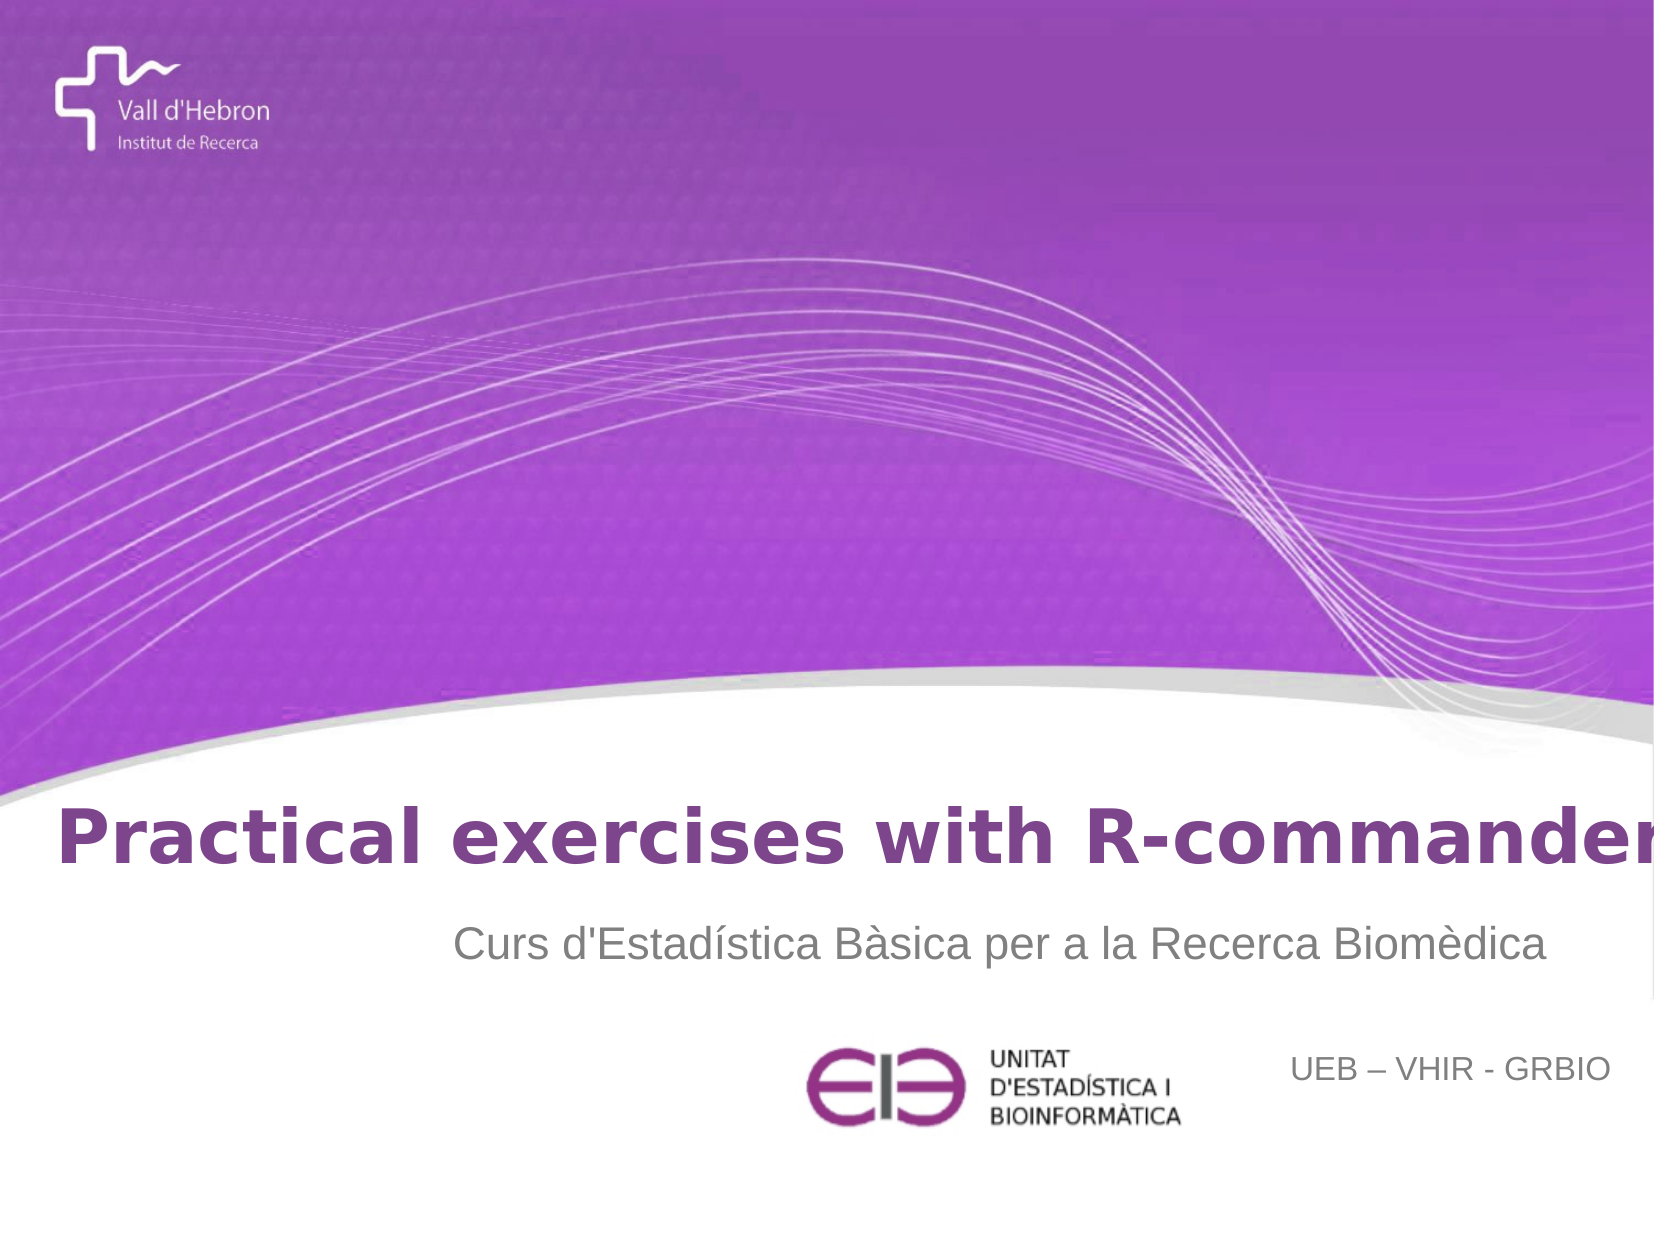

Practical exercises with R-commander
Curs d'Estadística Bàsica per a la Recerca Biomèdica
UEB – VHIR - GRBIO